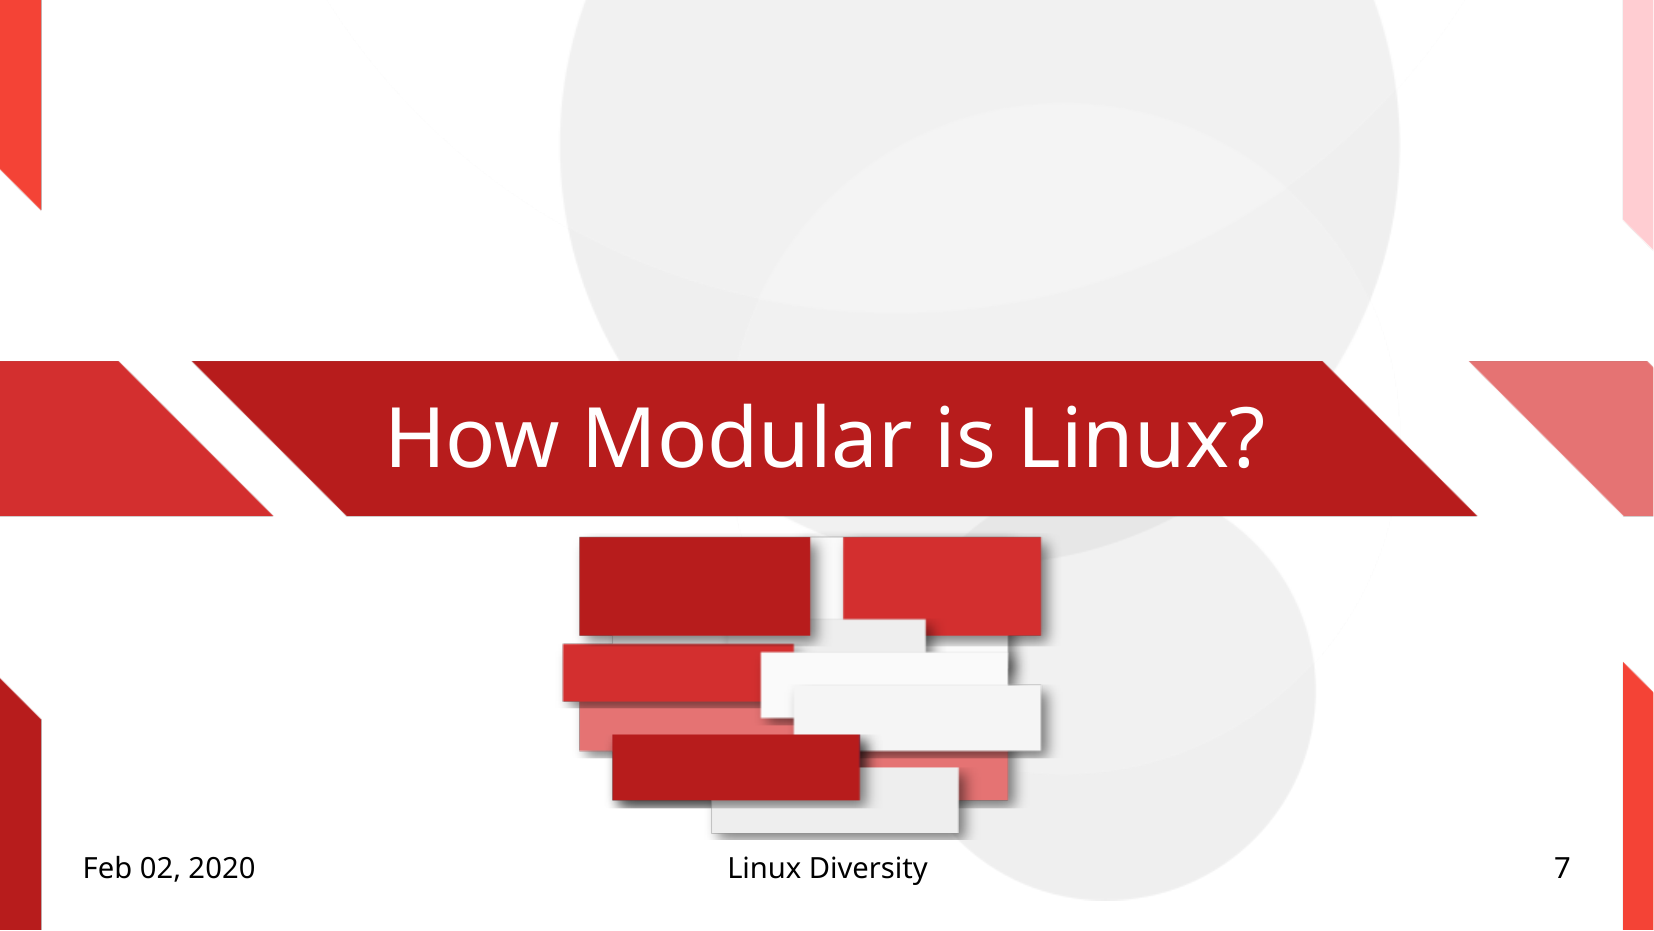

# How Modular is Linux?
Feb 02, 2020
Linux Diversity
7